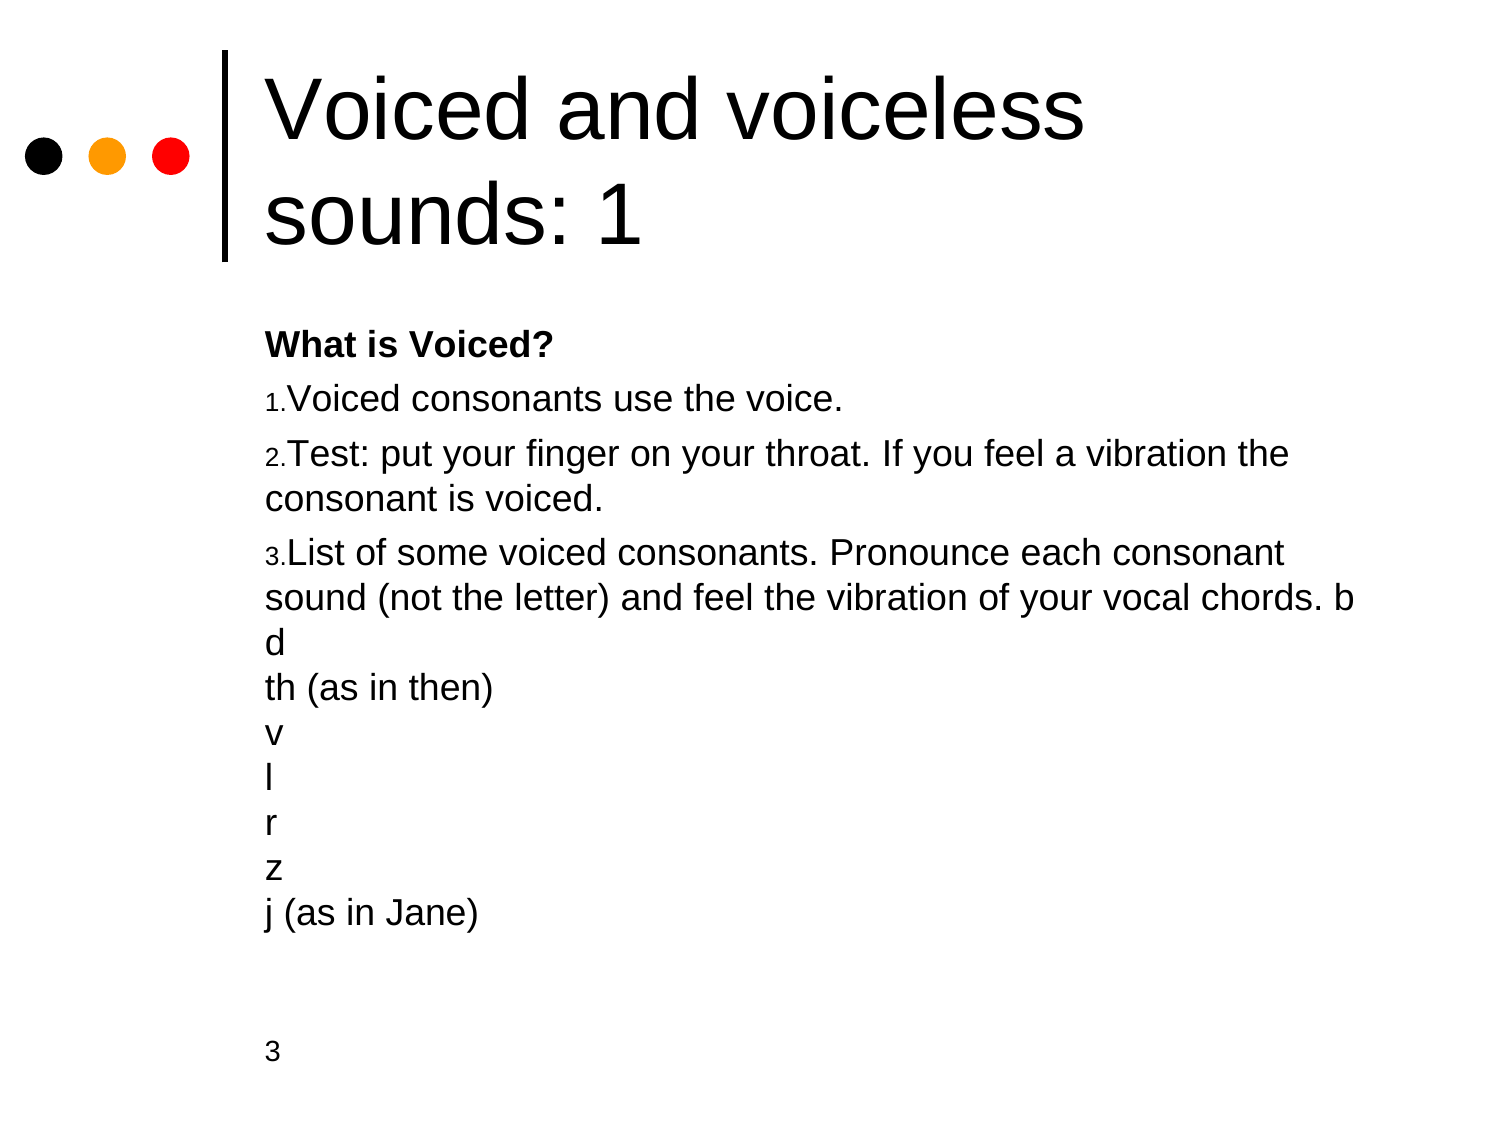

# Voiced and voiceless sounds: 1
What is Voiced?
Voiced consonants use the voice.
Test: put your finger on your throat. If you feel a vibration the consonant is voiced.
List of some voiced consonants. Pronounce each consonant sound (not the letter) and feel the vibration of your vocal chords. b
d
th (as in then)
v
l
r
z
j (as in Jane)